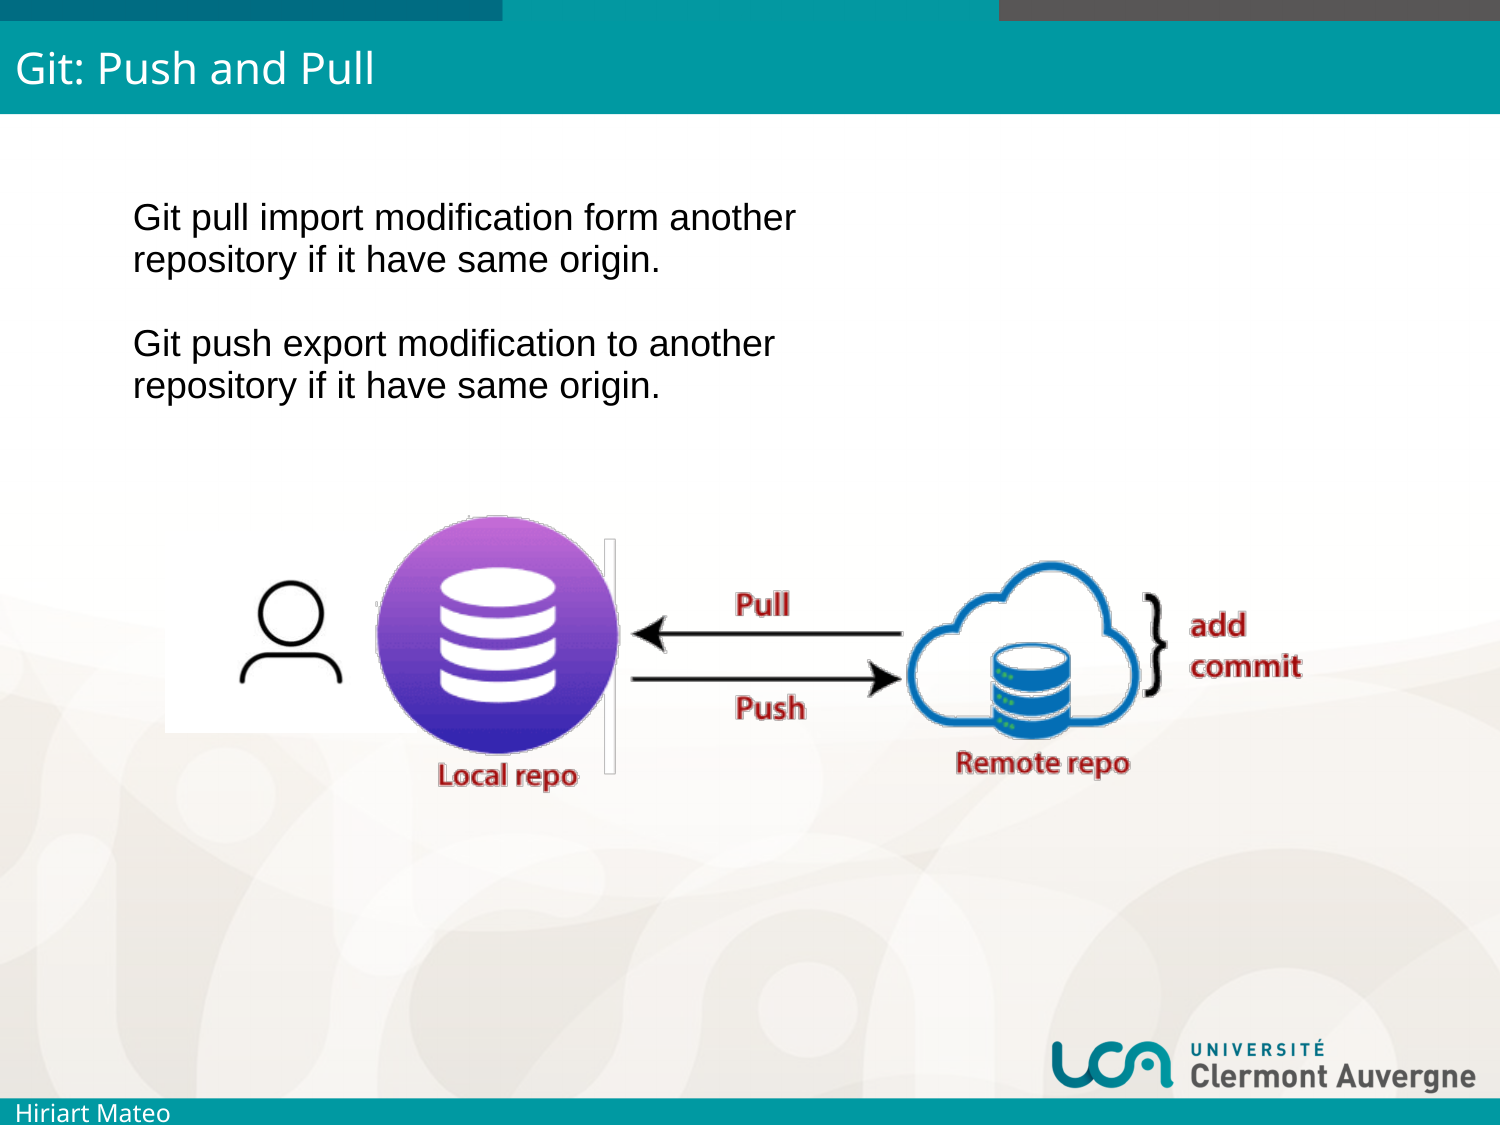

Git: Push and Pull
Git pull import modification form another repository if it have same origin.
Git push export modification to another repository if it have same origin.
Hiriart Mateo